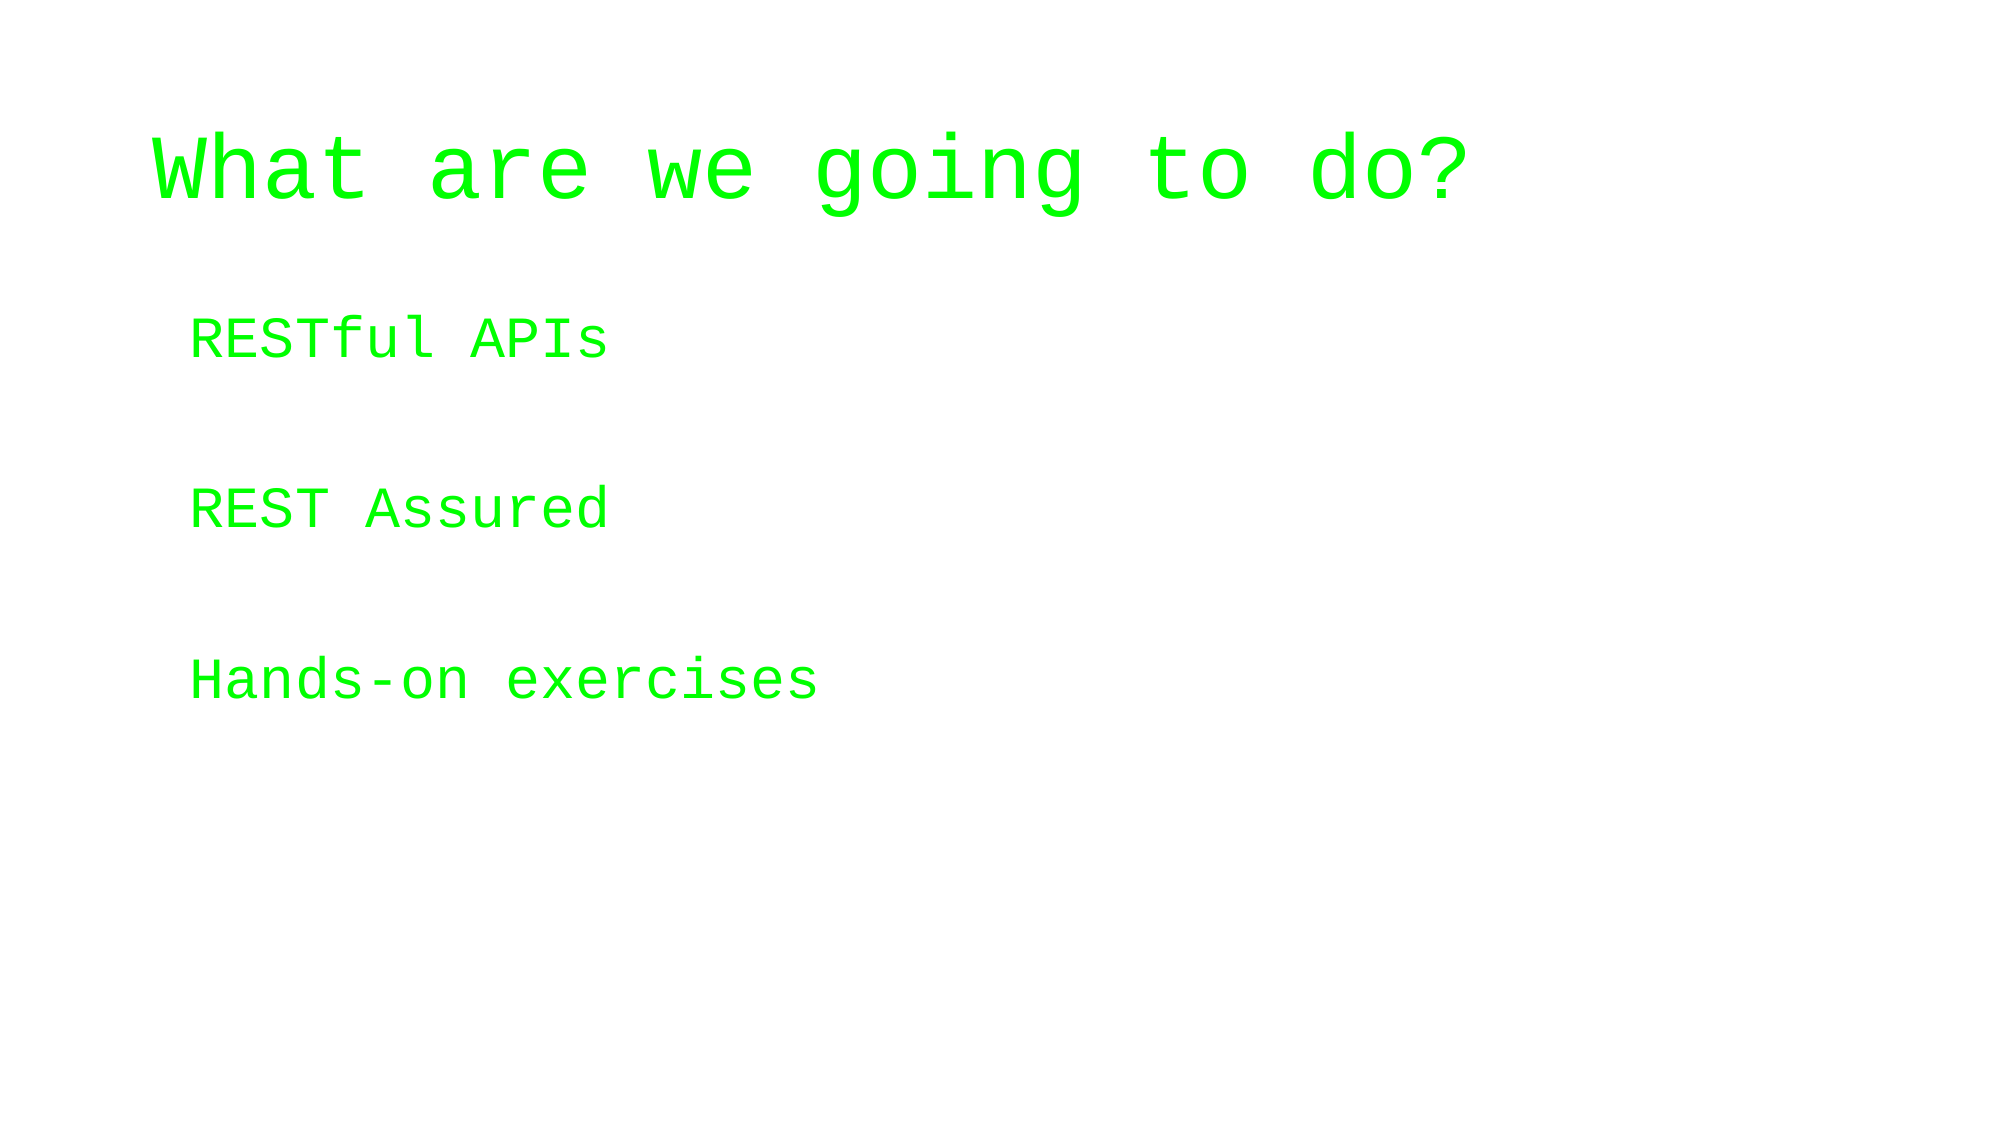

# What are we going to do?
RESTful APIs
REST Assured
Hands-on exercises